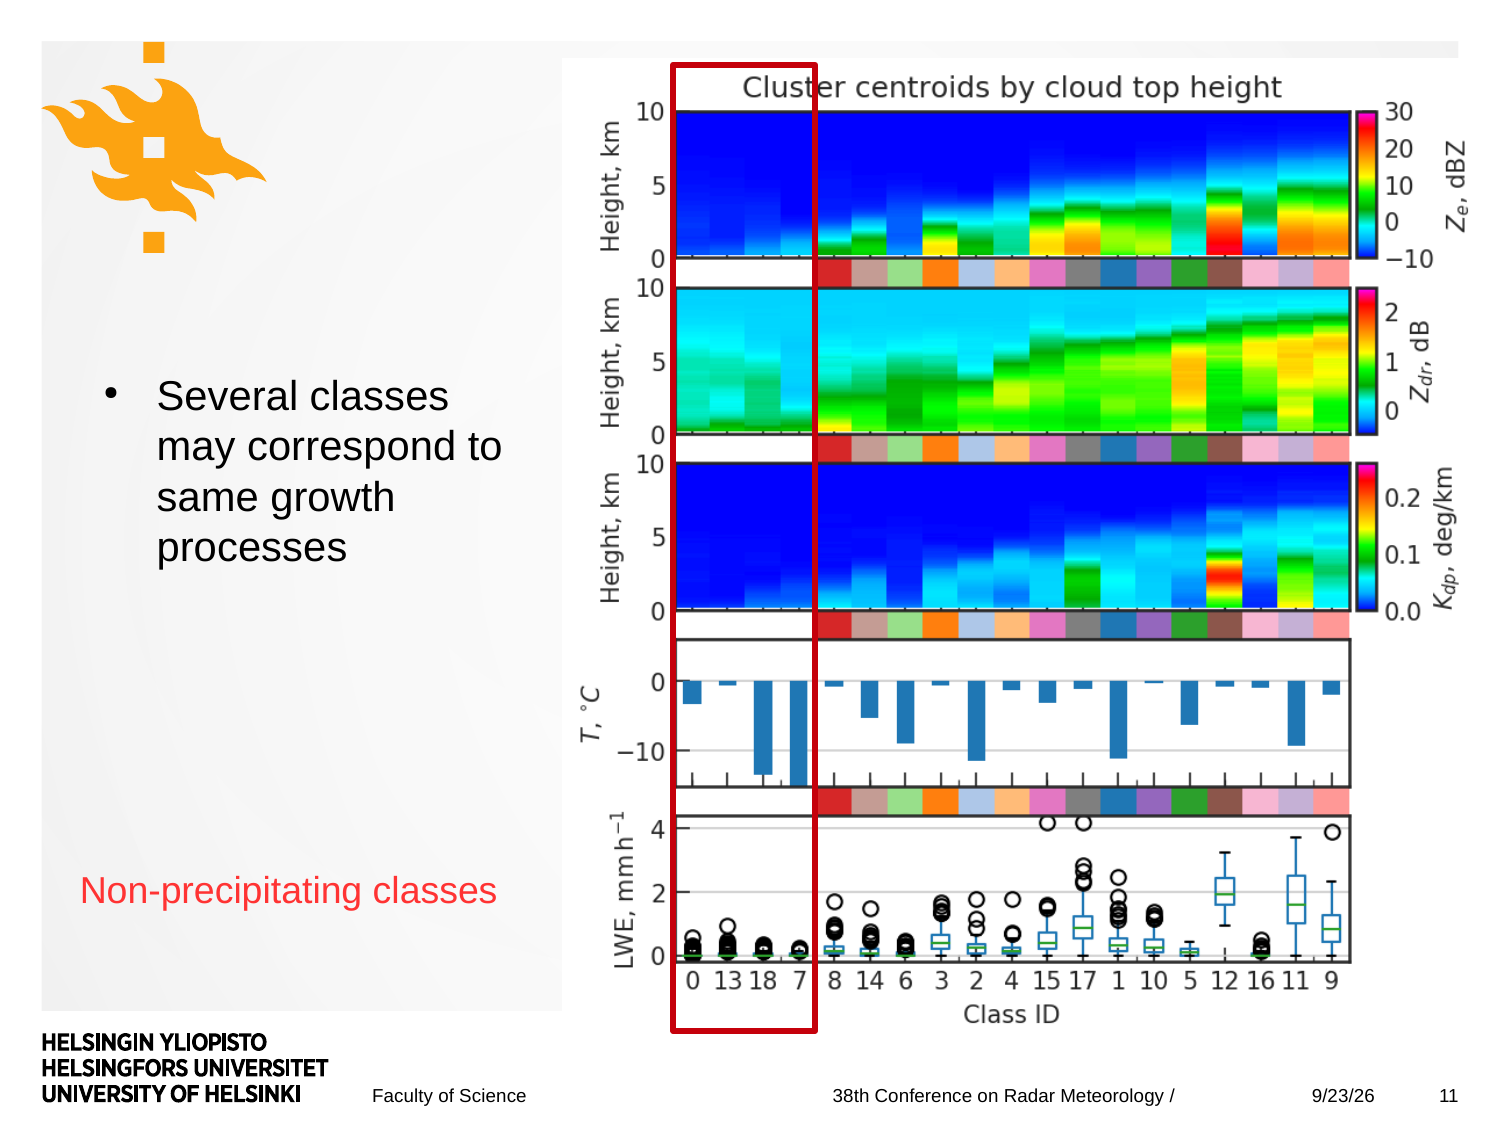

# Several classes may correspond to same growth processes
Non-precipitating classes
11
alatunniste